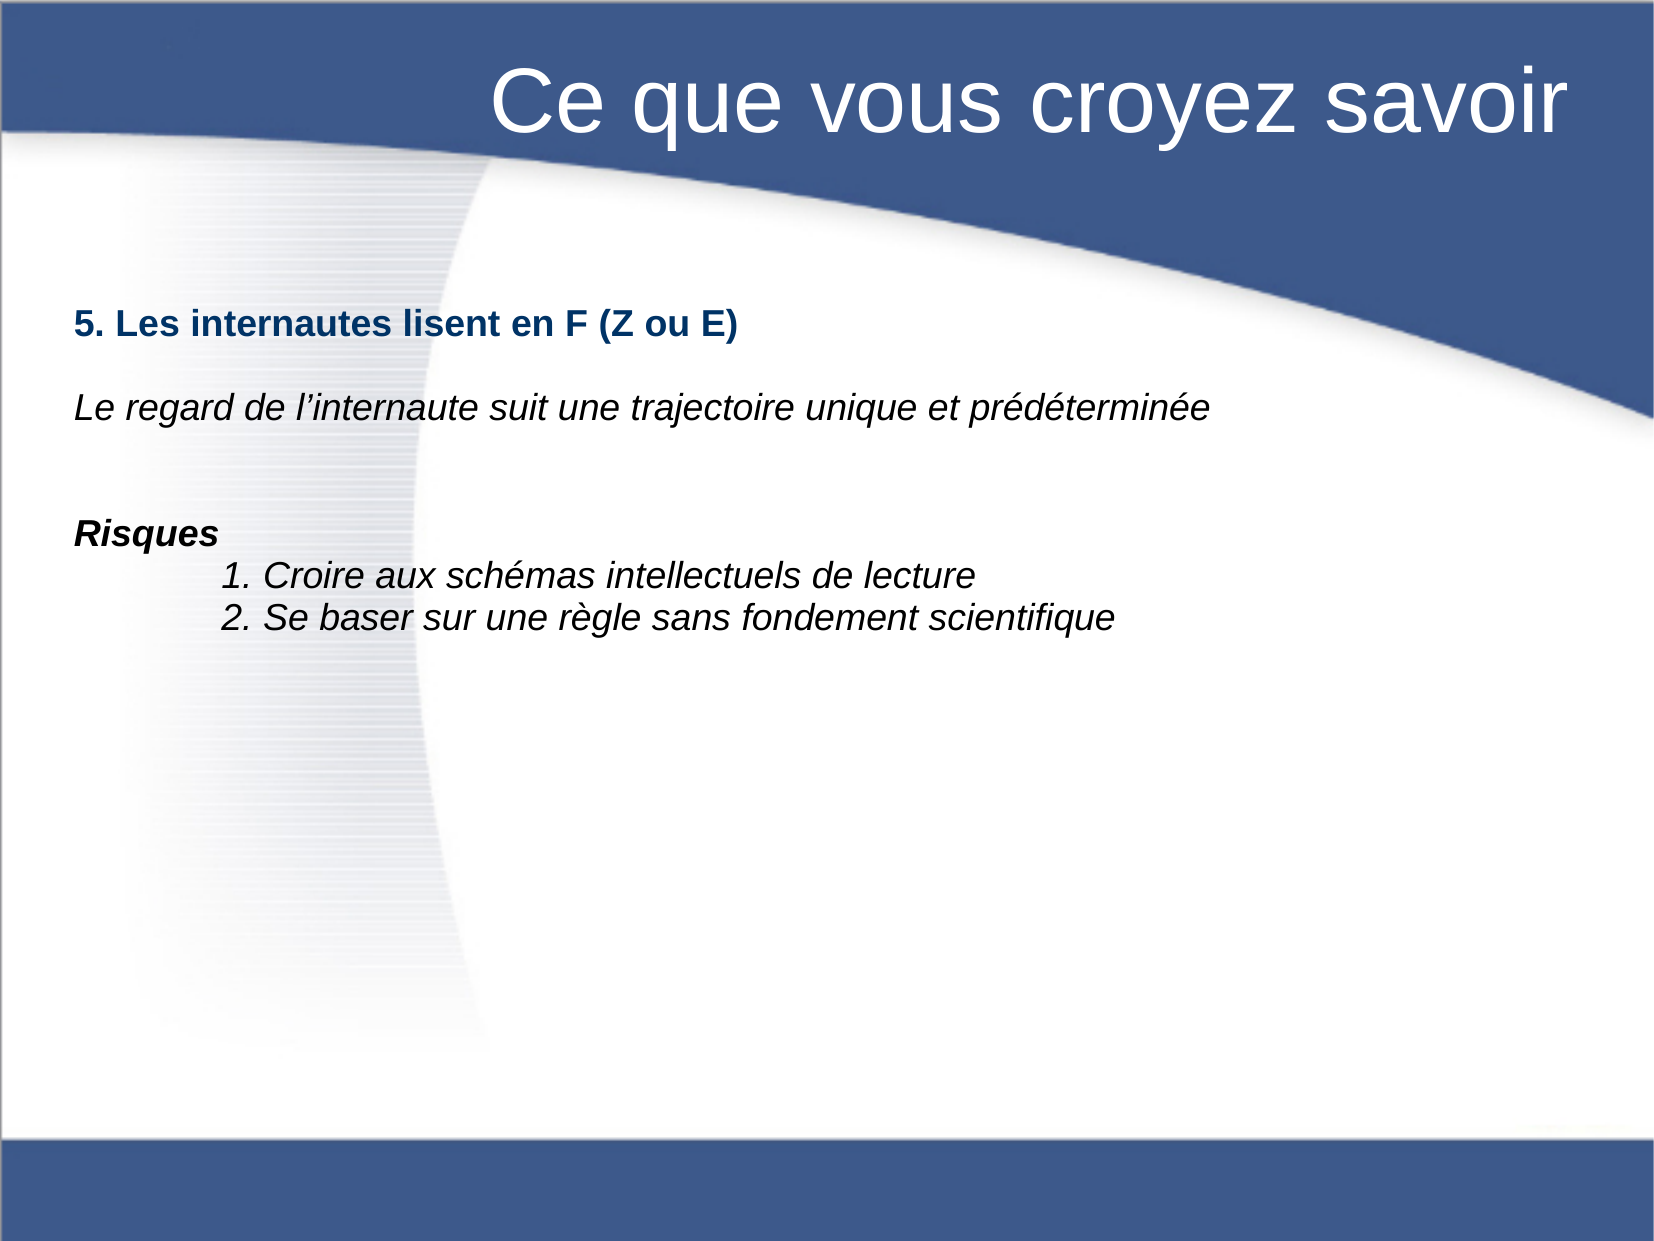

# Ce que vous croyez savoir
5. Les internautes lisent en F (Z ou E)
Le regard de l’internaute suit une trajectoire unique et prédéterminée
Risques
		1. Croire aux schémas intellectuels de lecture
		2. Se baser sur une règle sans fondement scientifique